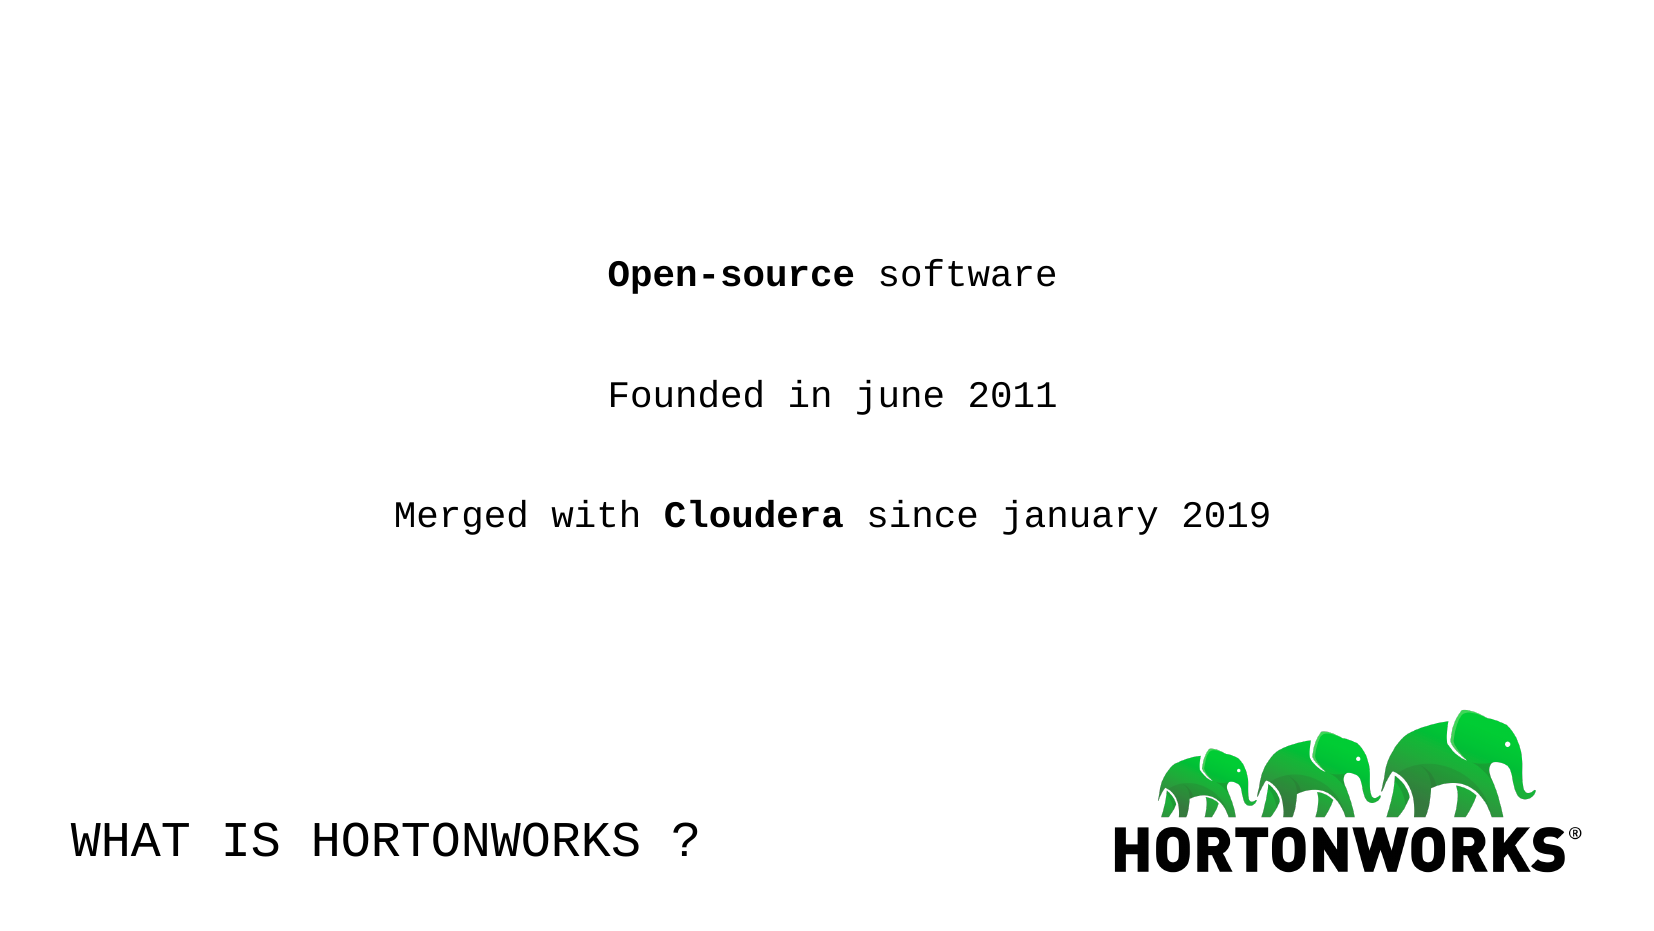

Open-source software
Founded in june 2011
Merged with Cloudera since january 2019
# WHAT IS HORTONWORKS ?